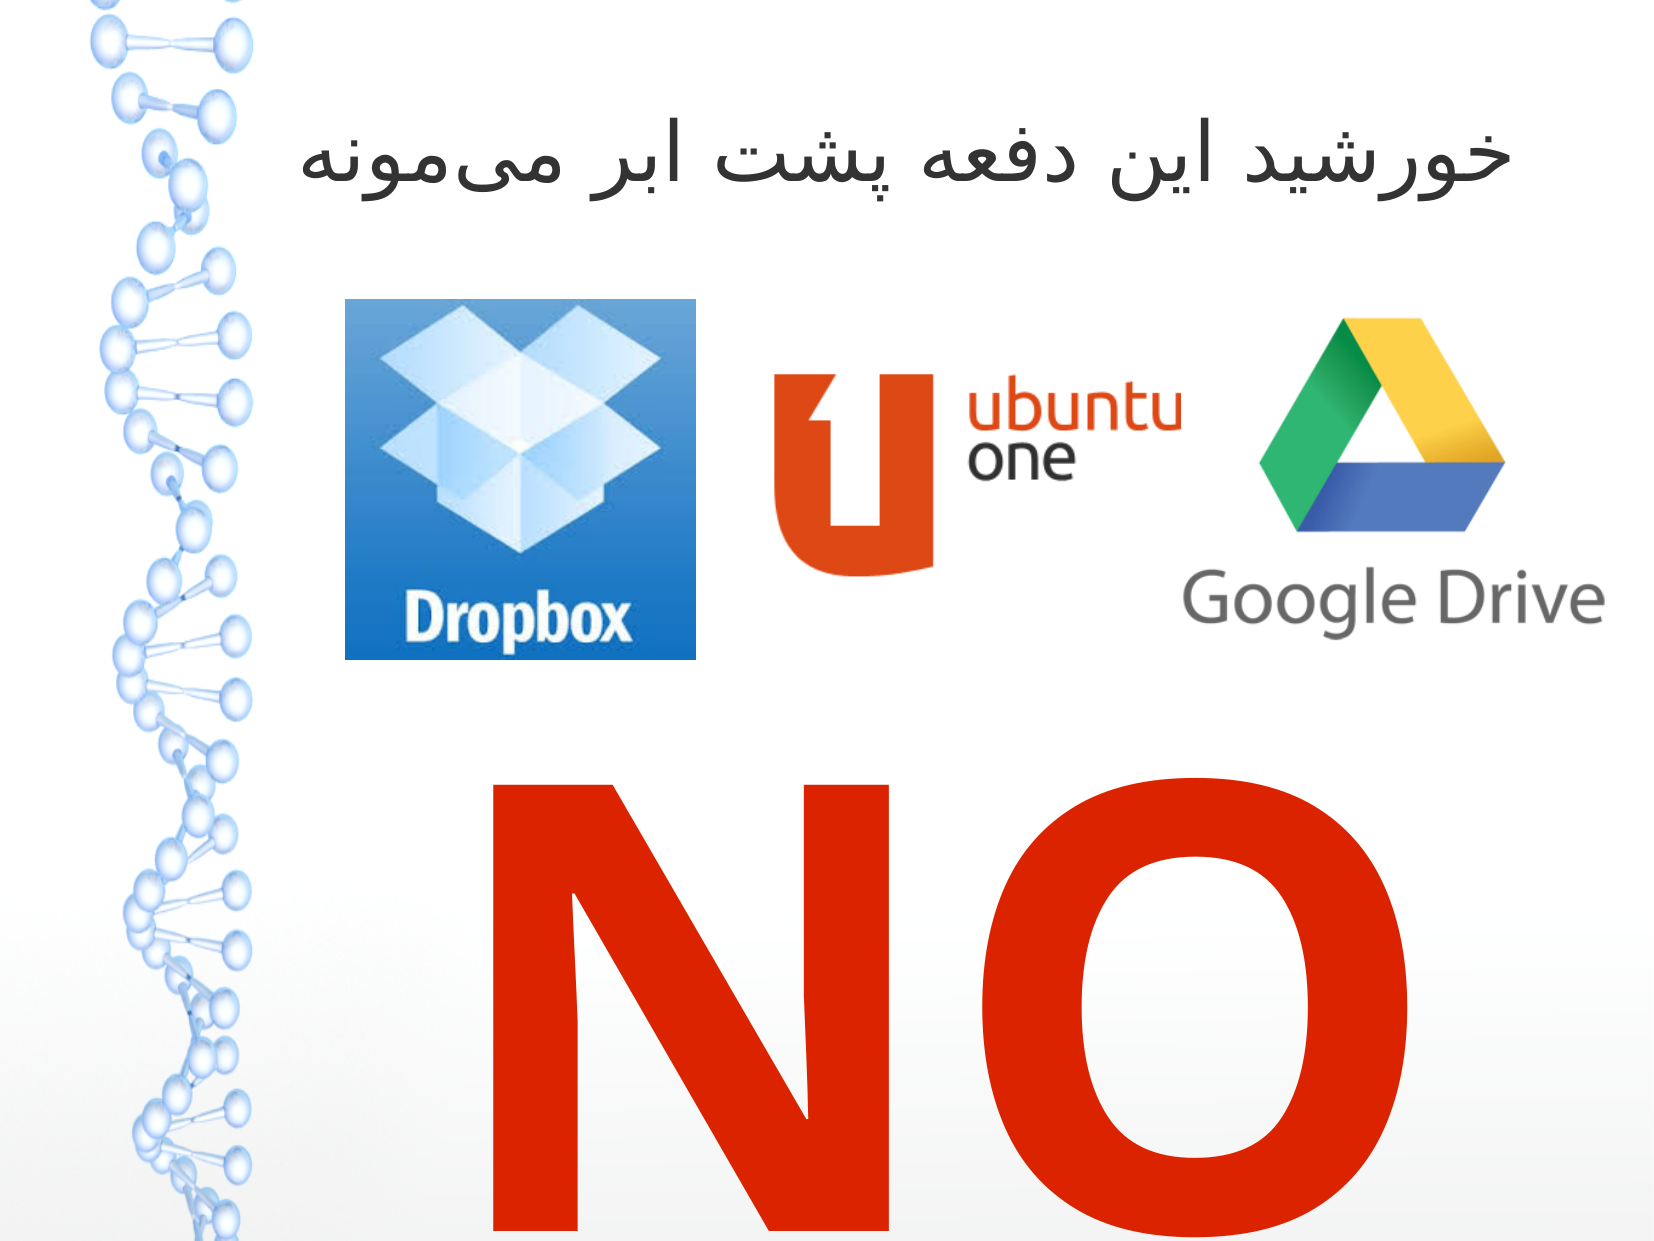

# خورشید این‌ دفعه پشت ابر می‌مونه
NO